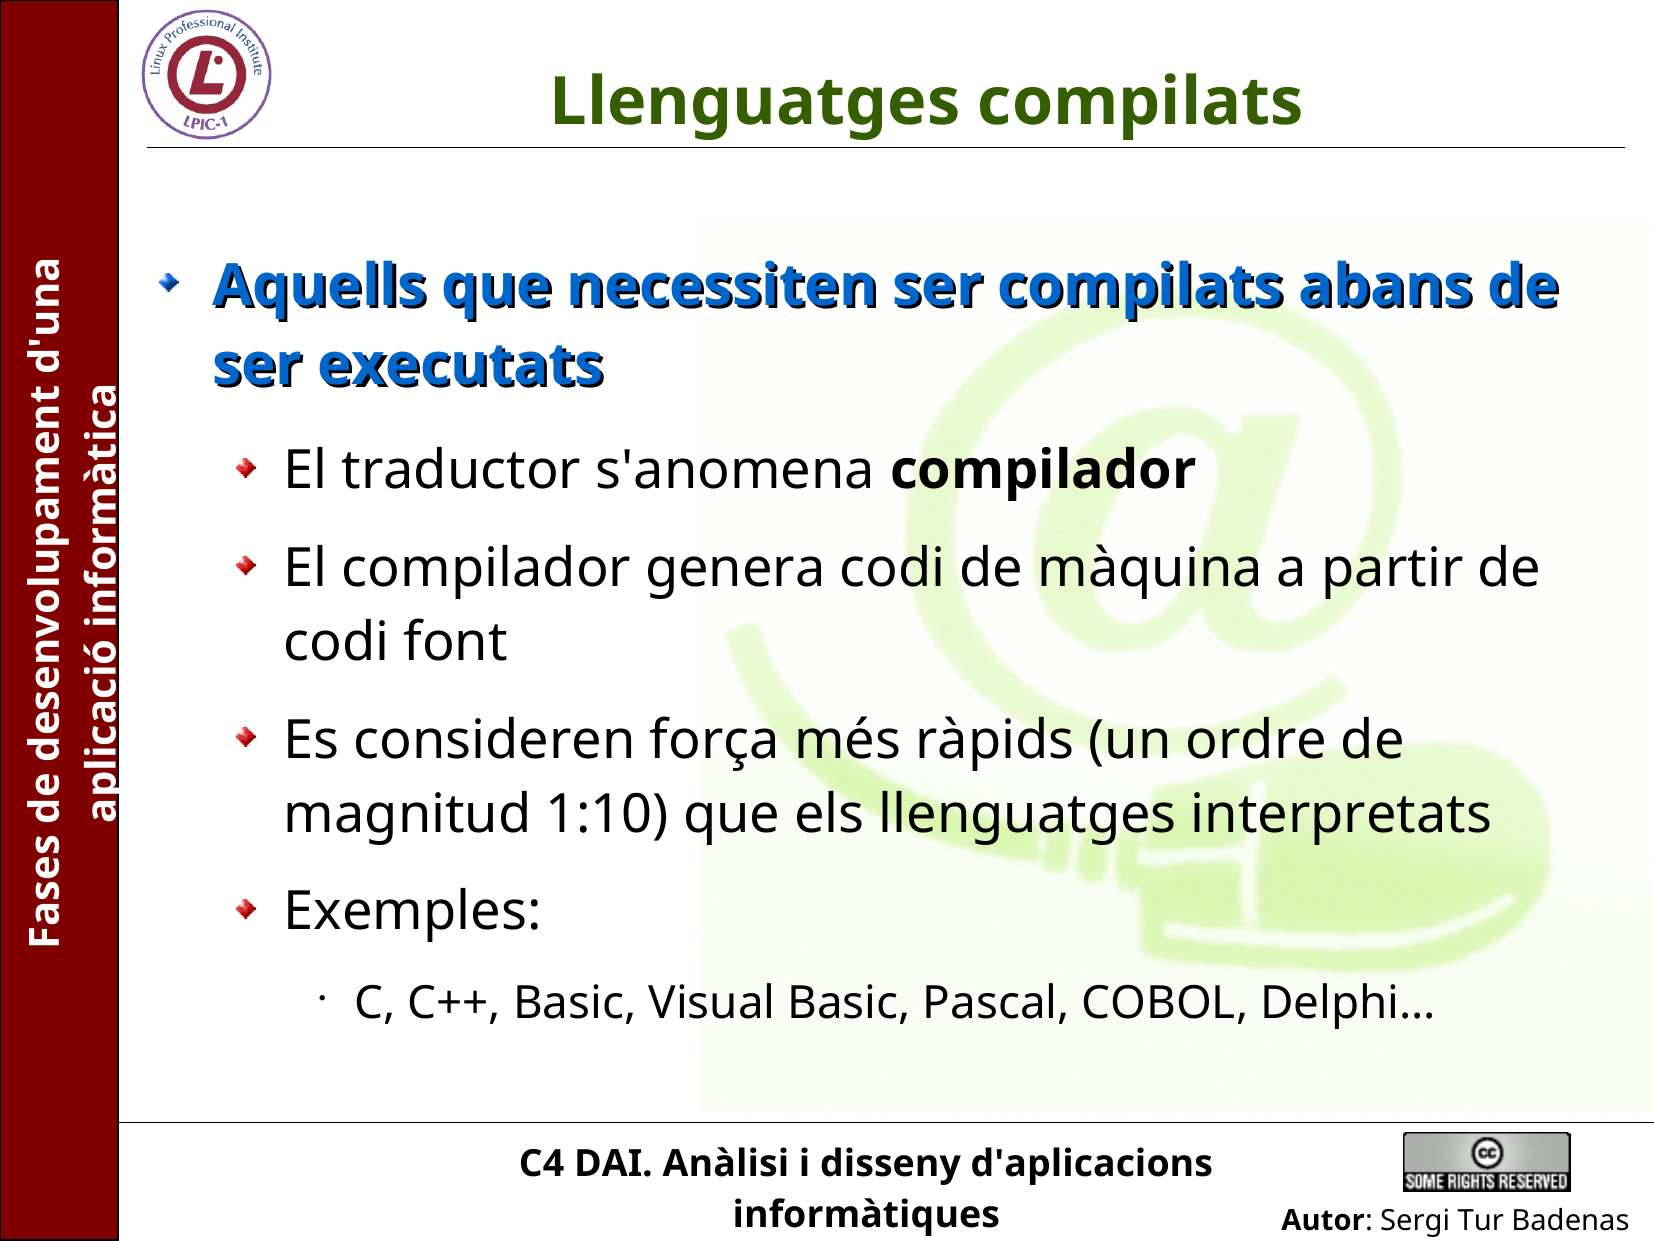

# Llenguatges compilats
Aquells que necessiten ser compilats abans de ser executats
El traductor s'anomena compilador
El compilador genera codi de màquina a partir de codi font
Es consideren força més ràpids (un ordre de magnitud 1:10) que els llenguatges interpretats
Exemples:
C, C++, Basic, Visual Basic, Pascal, COBOL, Delphi...